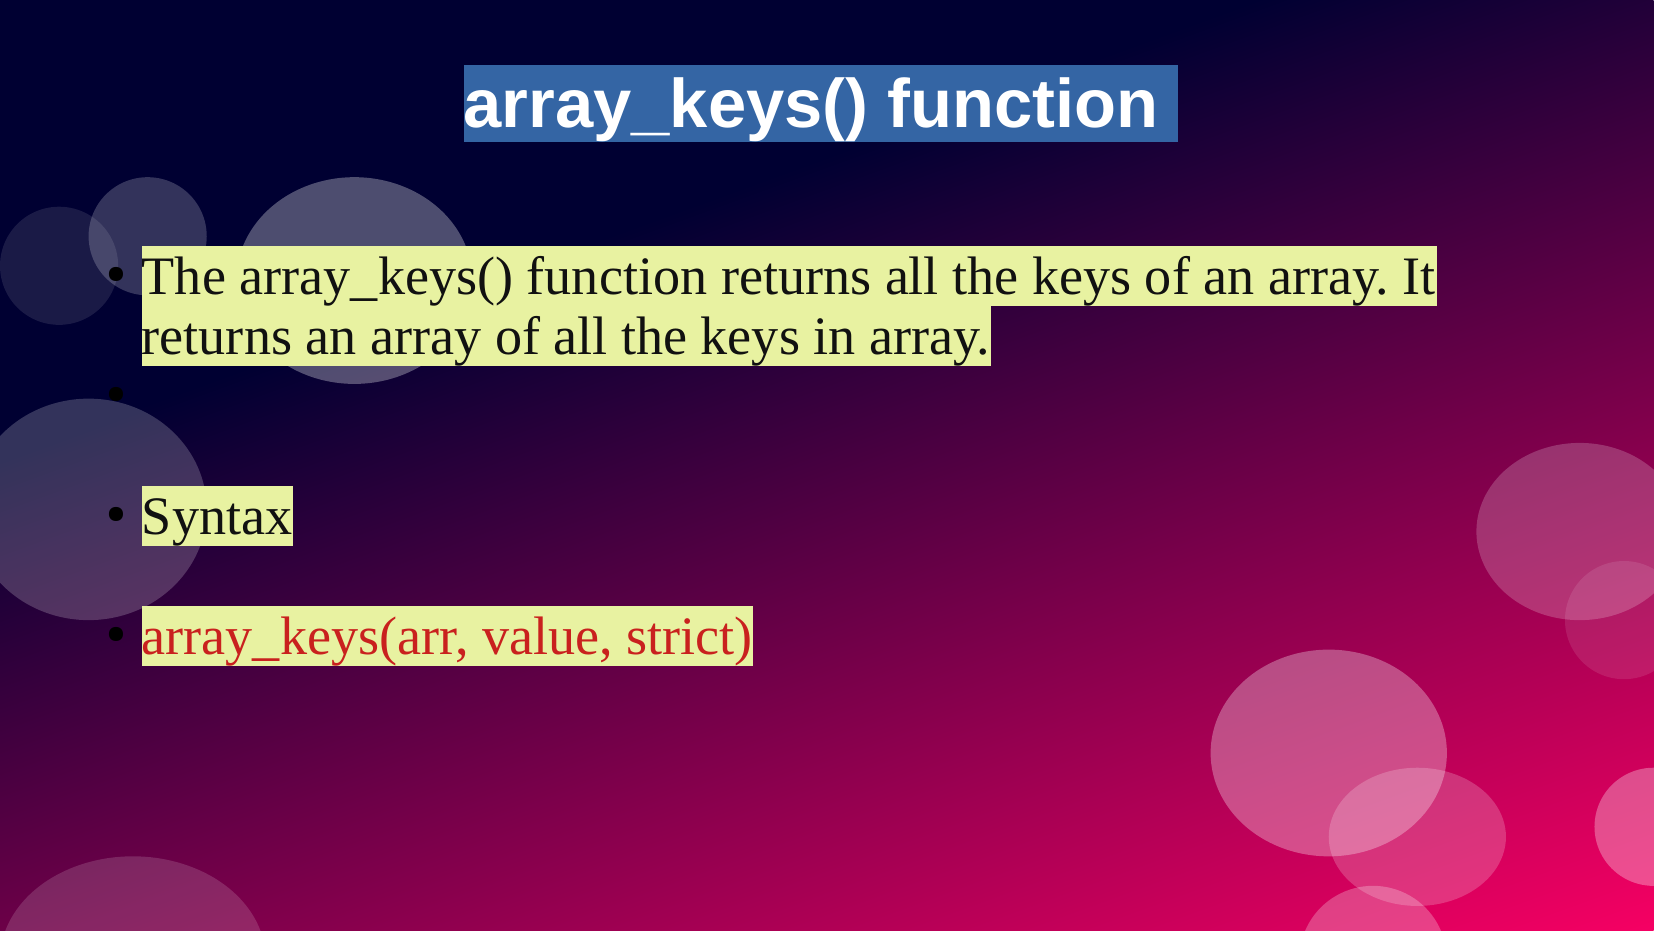

# array_keys() function
The array_keys() function returns all the keys of an array. It returns an array of all the keys in array.
Syntax
array_keys(arr, value, strict)